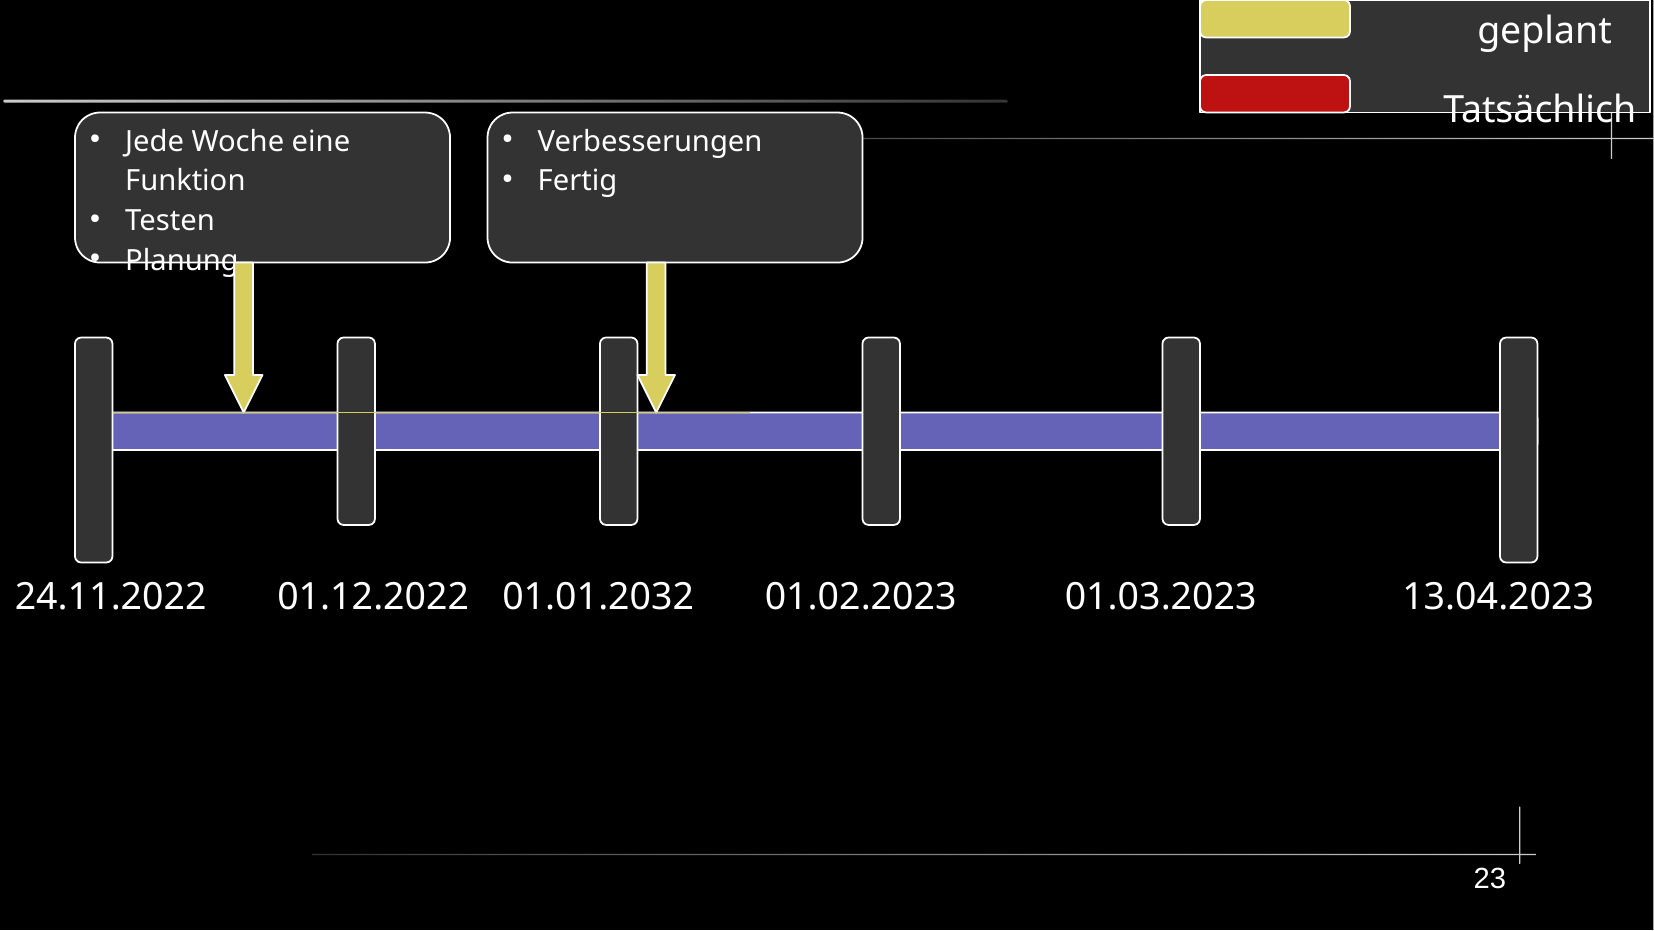

geplant
Tatsächlich
Jede Woche eine Funktion
Testen
Planung
Verbesserungen
Fertig
24.11.2022
01.12.2022
01.01.2032
01.02.2023
01.03.2023
13.04.2023
23